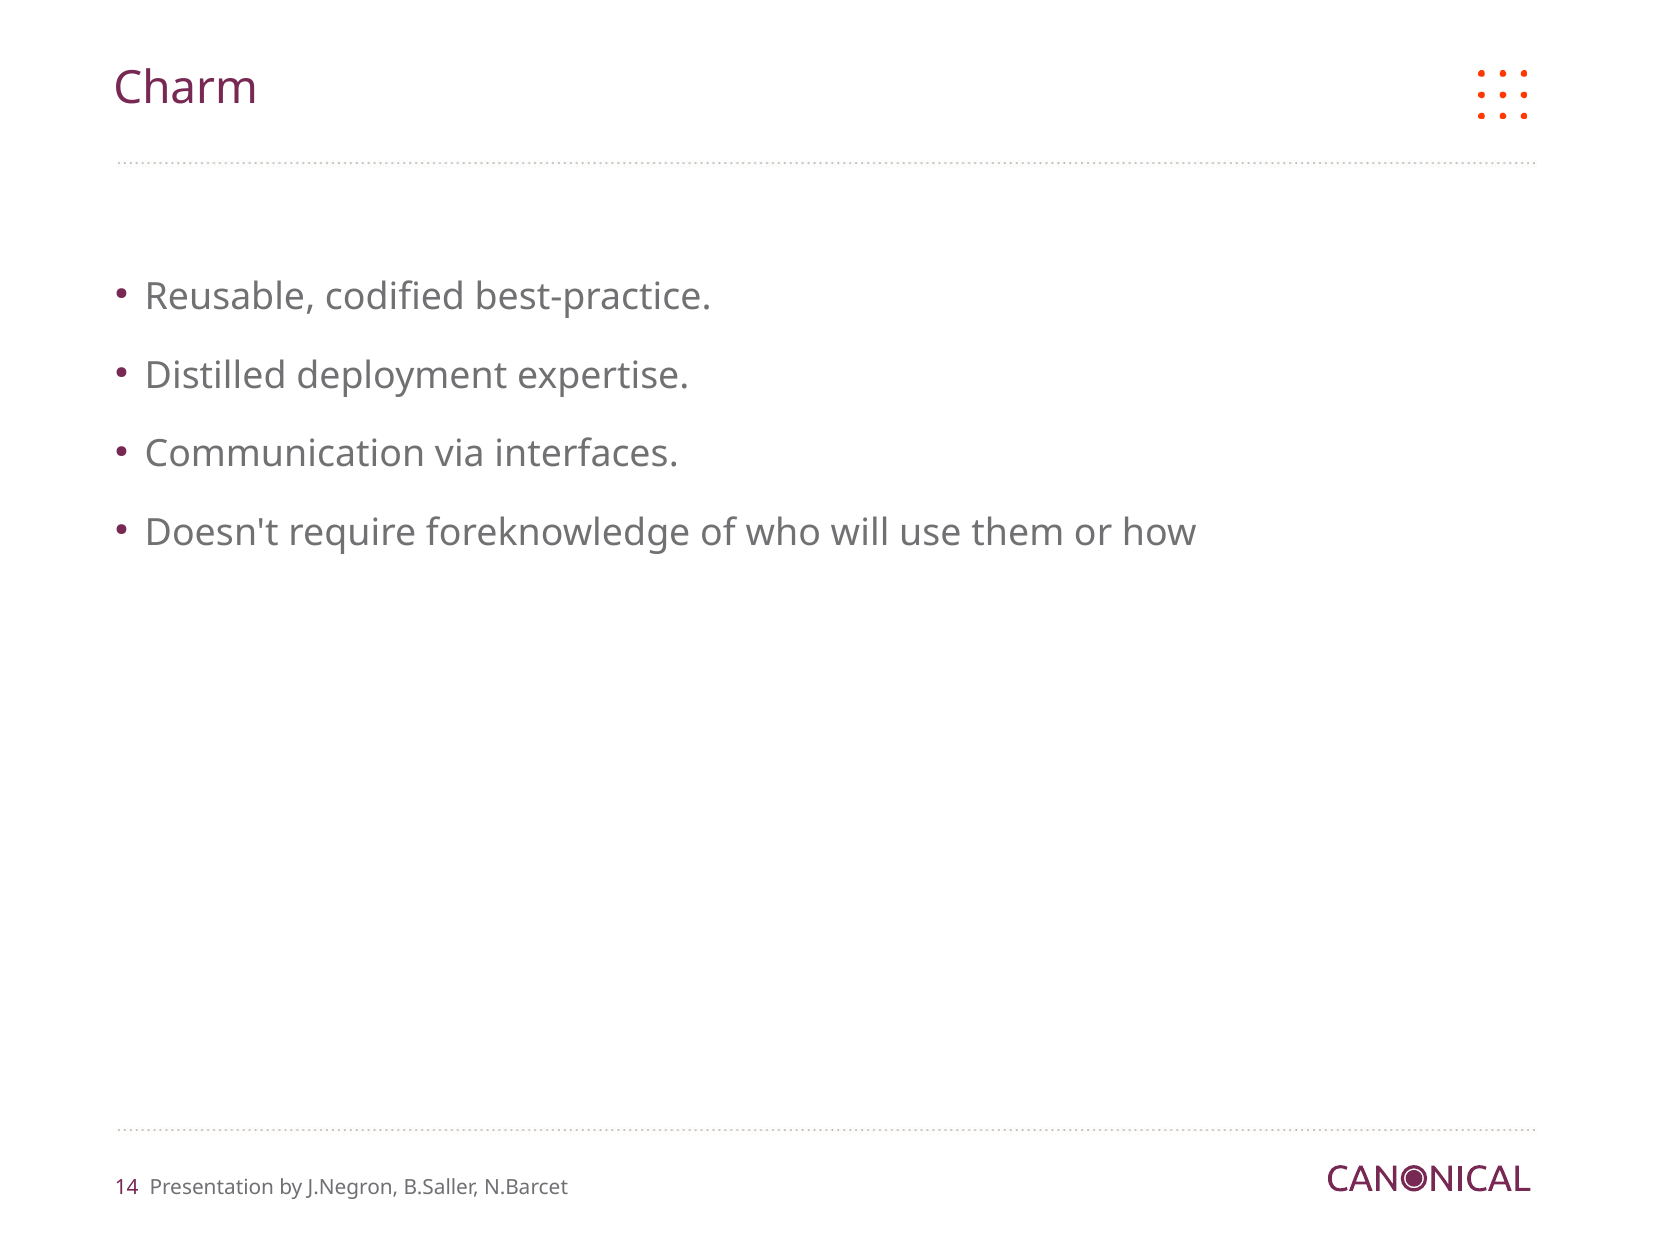

# Charm
Reusable, codified best-practice.
Distilled deployment expertise.
Communication via interfaces.
Doesn't require foreknowledge of who will use them or how